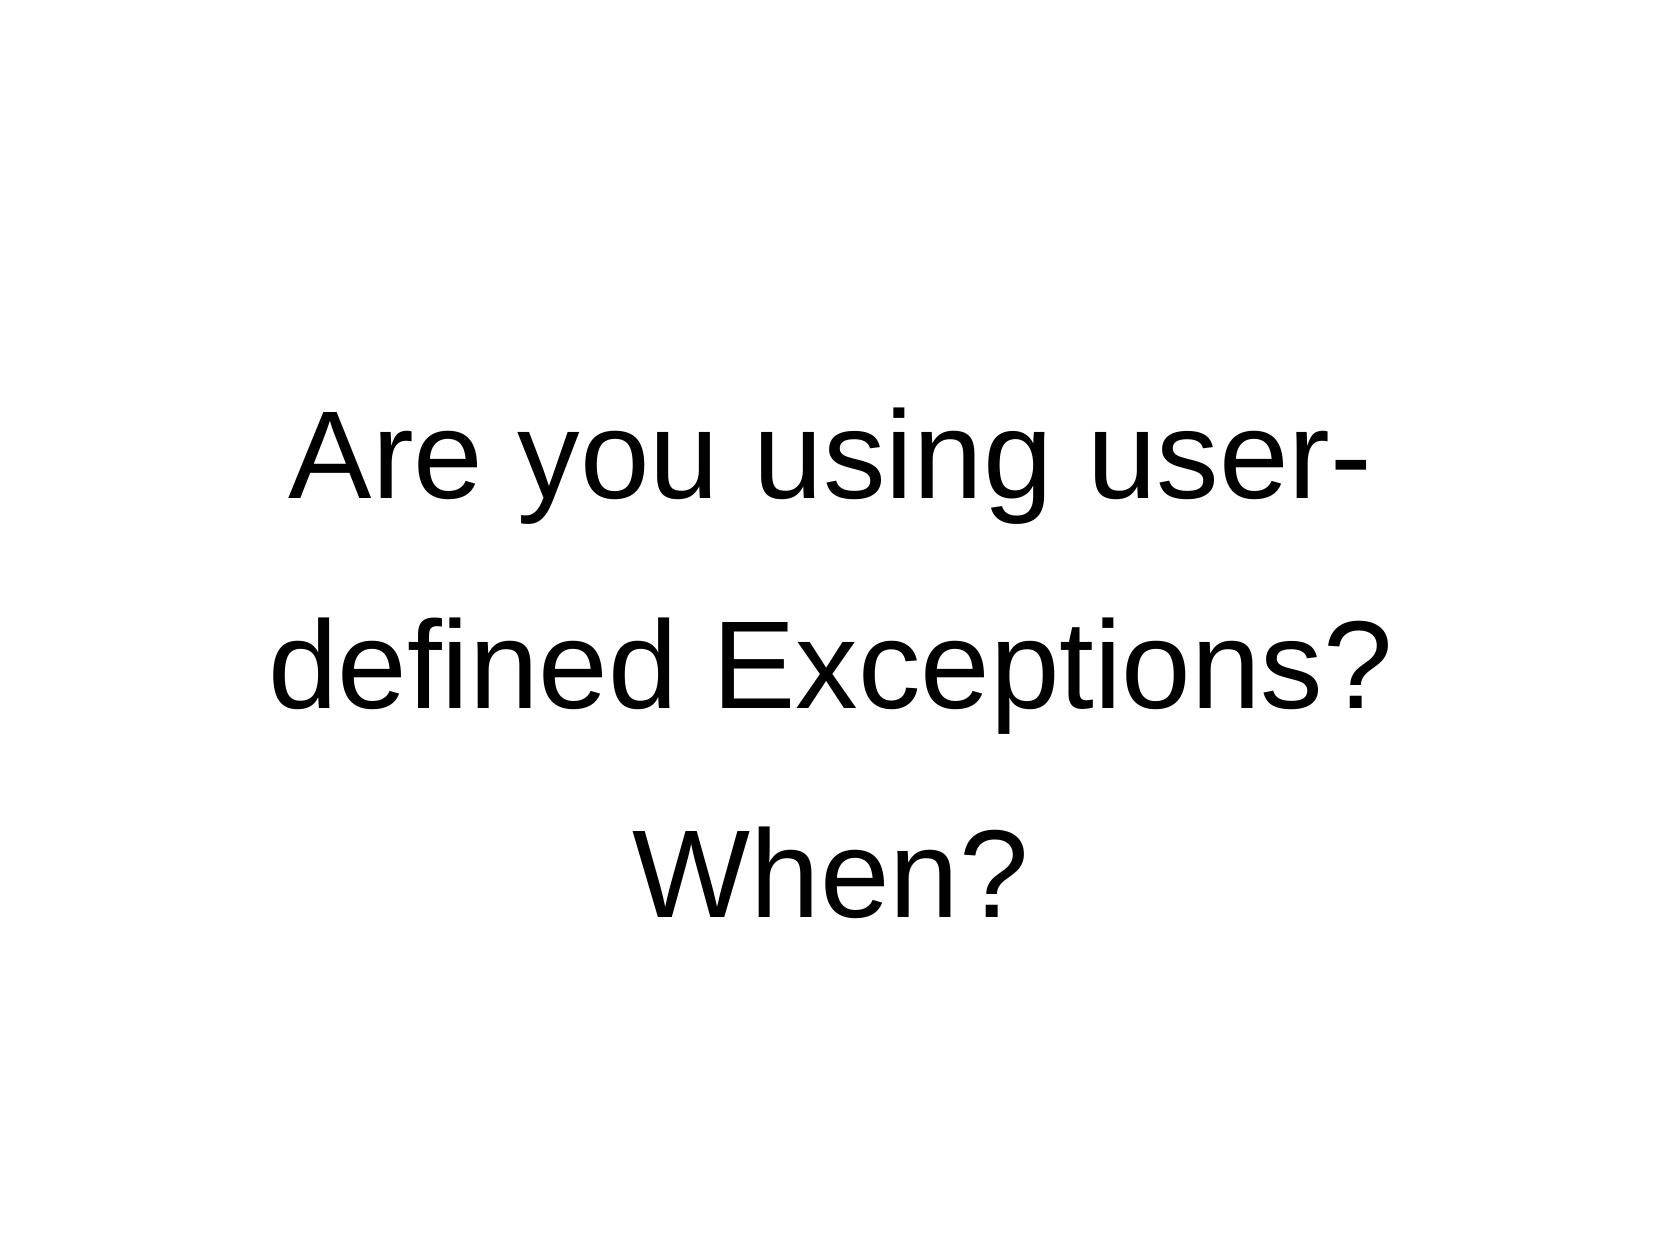

# Are you using user-defined Exceptions? When?